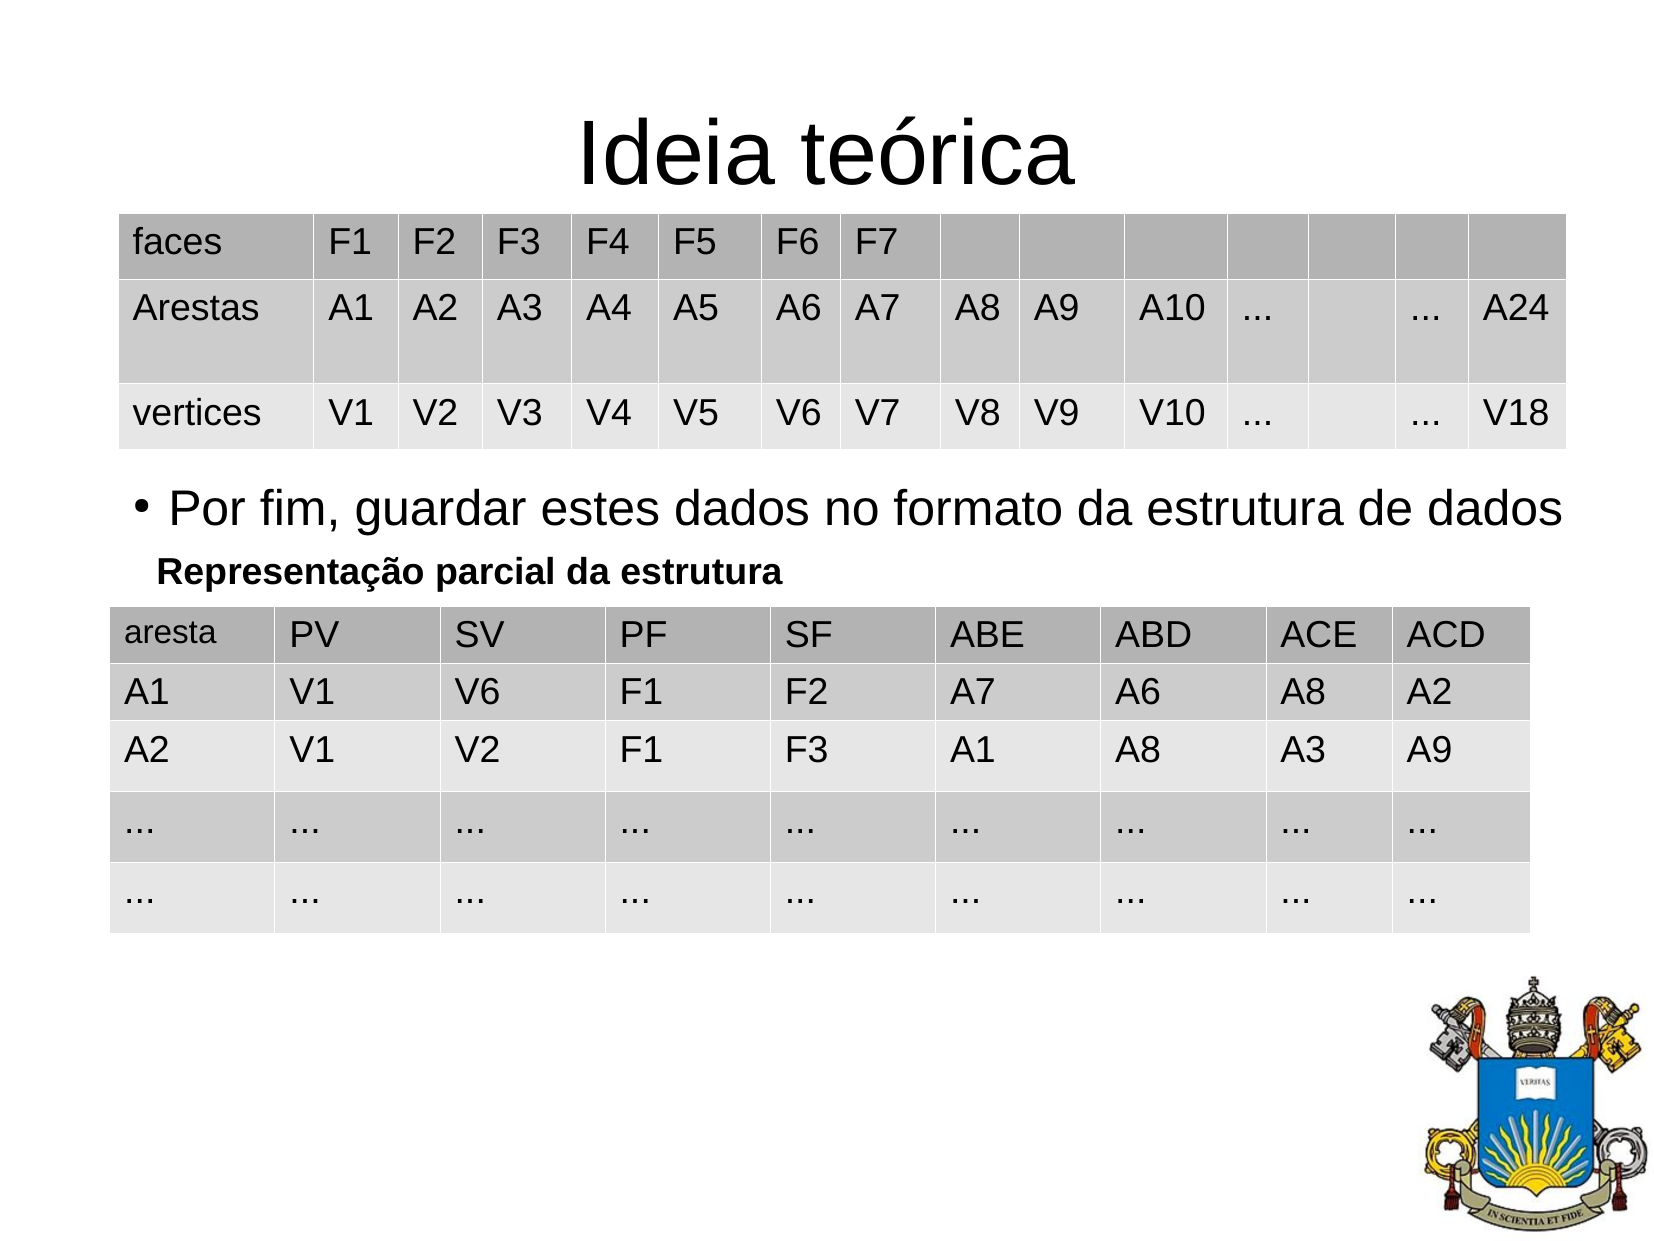

# Ideia teórica
| faces | F1 | F2 | F3 | F4 | F5 | F6 | F7 | | | | | | | |
| --- | --- | --- | --- | --- | --- | --- | --- | --- | --- | --- | --- | --- | --- | --- |
| Arestas | A1 | A2 | A3 | A4 | A5 | A6 | A7 | A8 | A9 | A10 | ... | | ... | A24 |
| vertices | V1 | V2 | V3 | V4 | V5 | V6 | V7 | V8 | V9 | V10 | ... | | ... | V18 |
Por fim, guardar estes dados no formato da estrutura de dados
Representação parcial da estrutura
| aresta | PV | SV | PF | SF | ABE | ABD | ACE | ACD |
| --- | --- | --- | --- | --- | --- | --- | --- | --- |
| A1 | V1 | V6 | F1 | F2 | A7 | A6 | A8 | A2 |
| A2 | V1 | V2 | F1 | F3 | A1 | A8 | A3 | A9 |
| ... | ... | ... | ... | ... | ... | ... | ... | ... |
| ... | ... | ... | ... | ... | ... | ... | ... | ... |